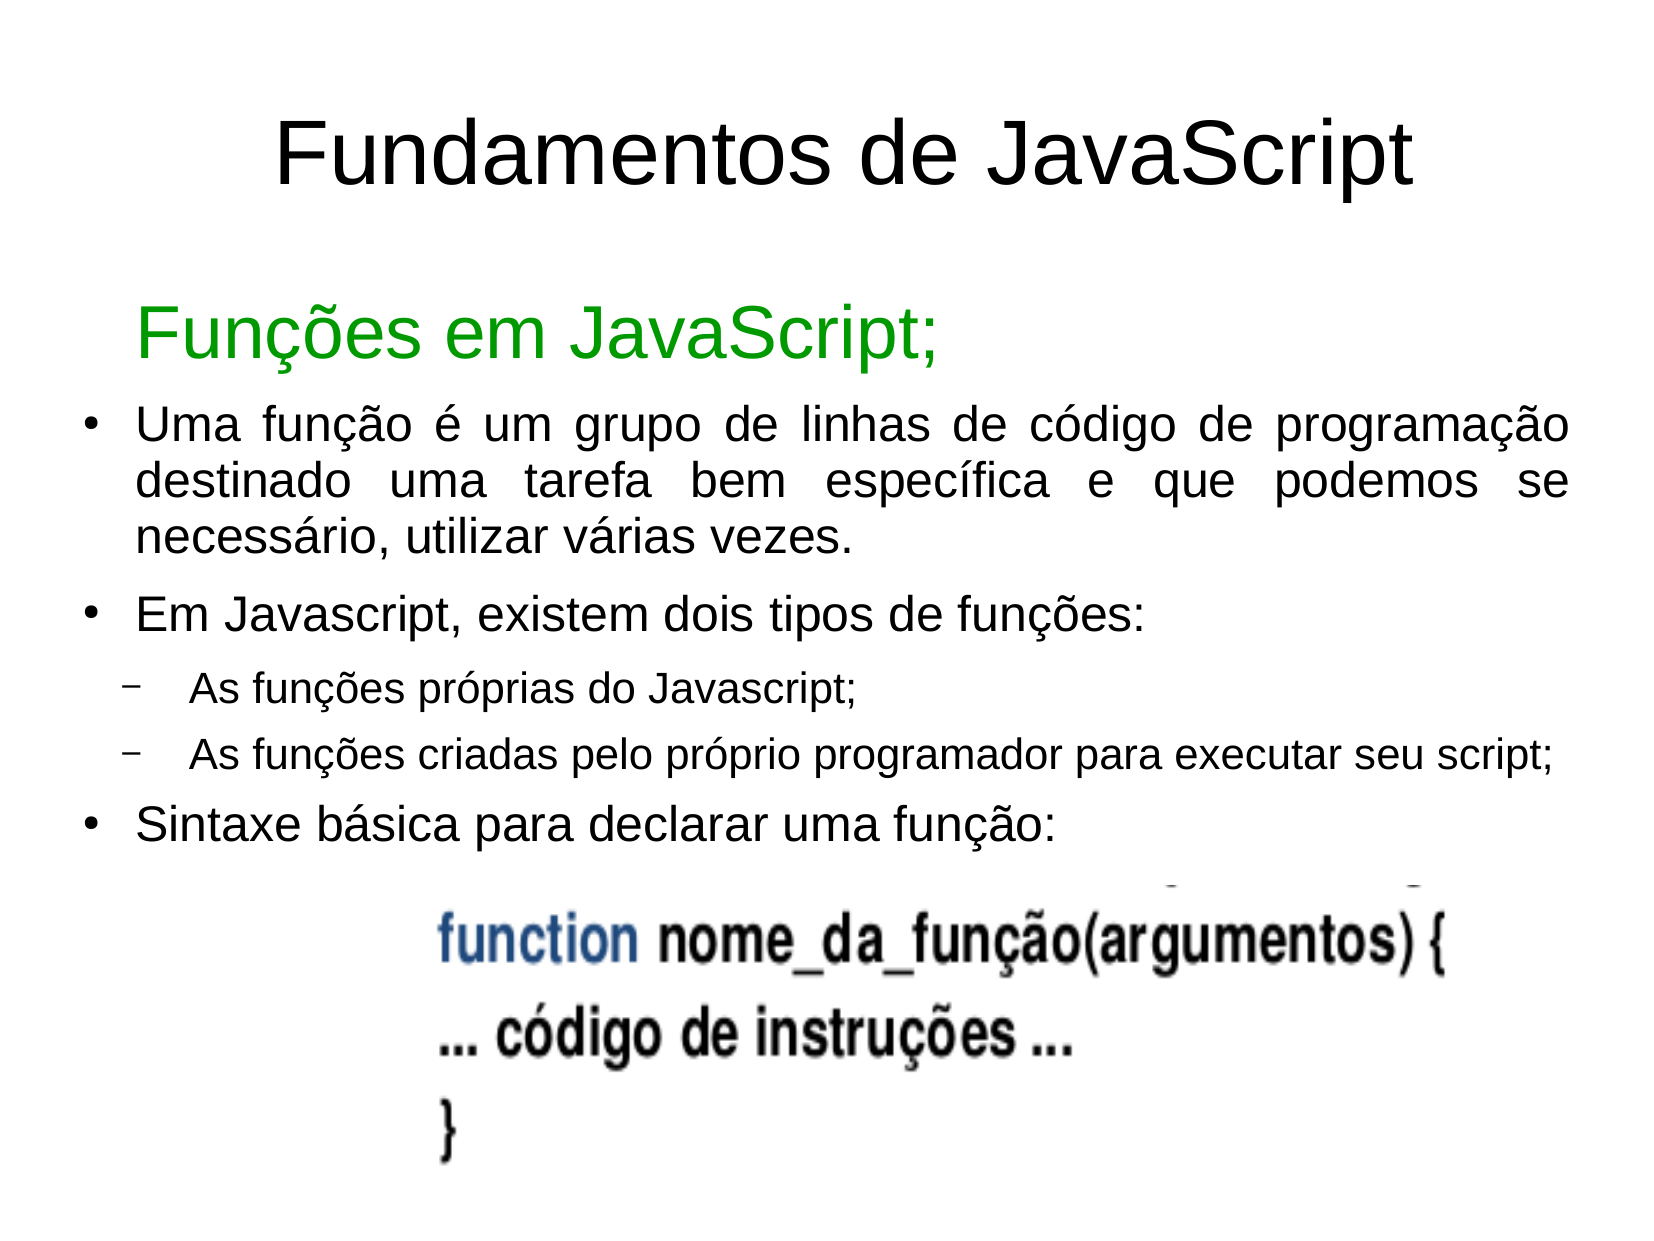

# Fundamentos de JavaScript
Funções em JavaScript;
Uma função é um grupo de linhas de código de programação destinado uma tarefa bem específica e que podemos se necessário, utilizar várias vezes.
Em Javascript, existem dois tipos de funções:
As funções próprias do Javascript;
As funções criadas pelo próprio programador para executar seu script;
Sintaxe básica para declarar uma função: